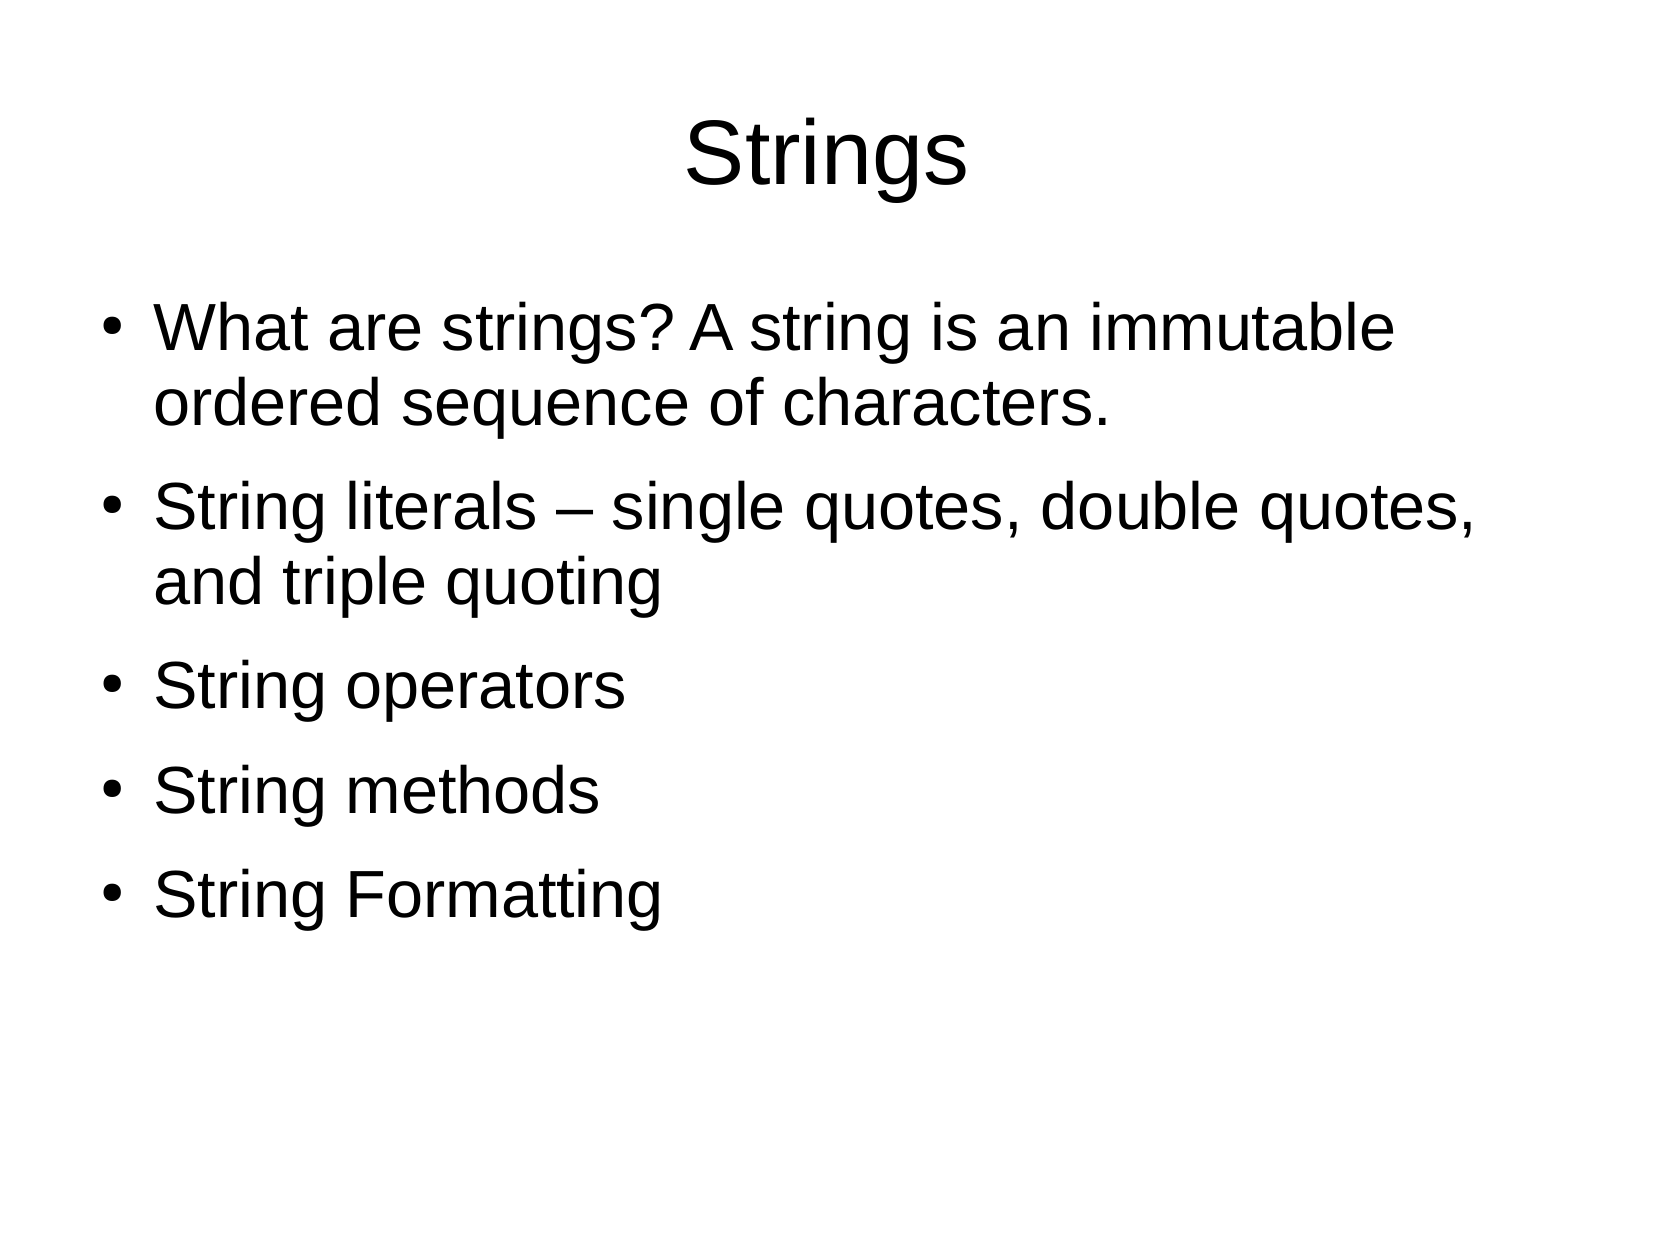

# Strings
What are strings? A string is an immutable ordered sequence of characters.
String literals – single quotes, double quotes, and triple quoting
String operators
String methods
String Formatting